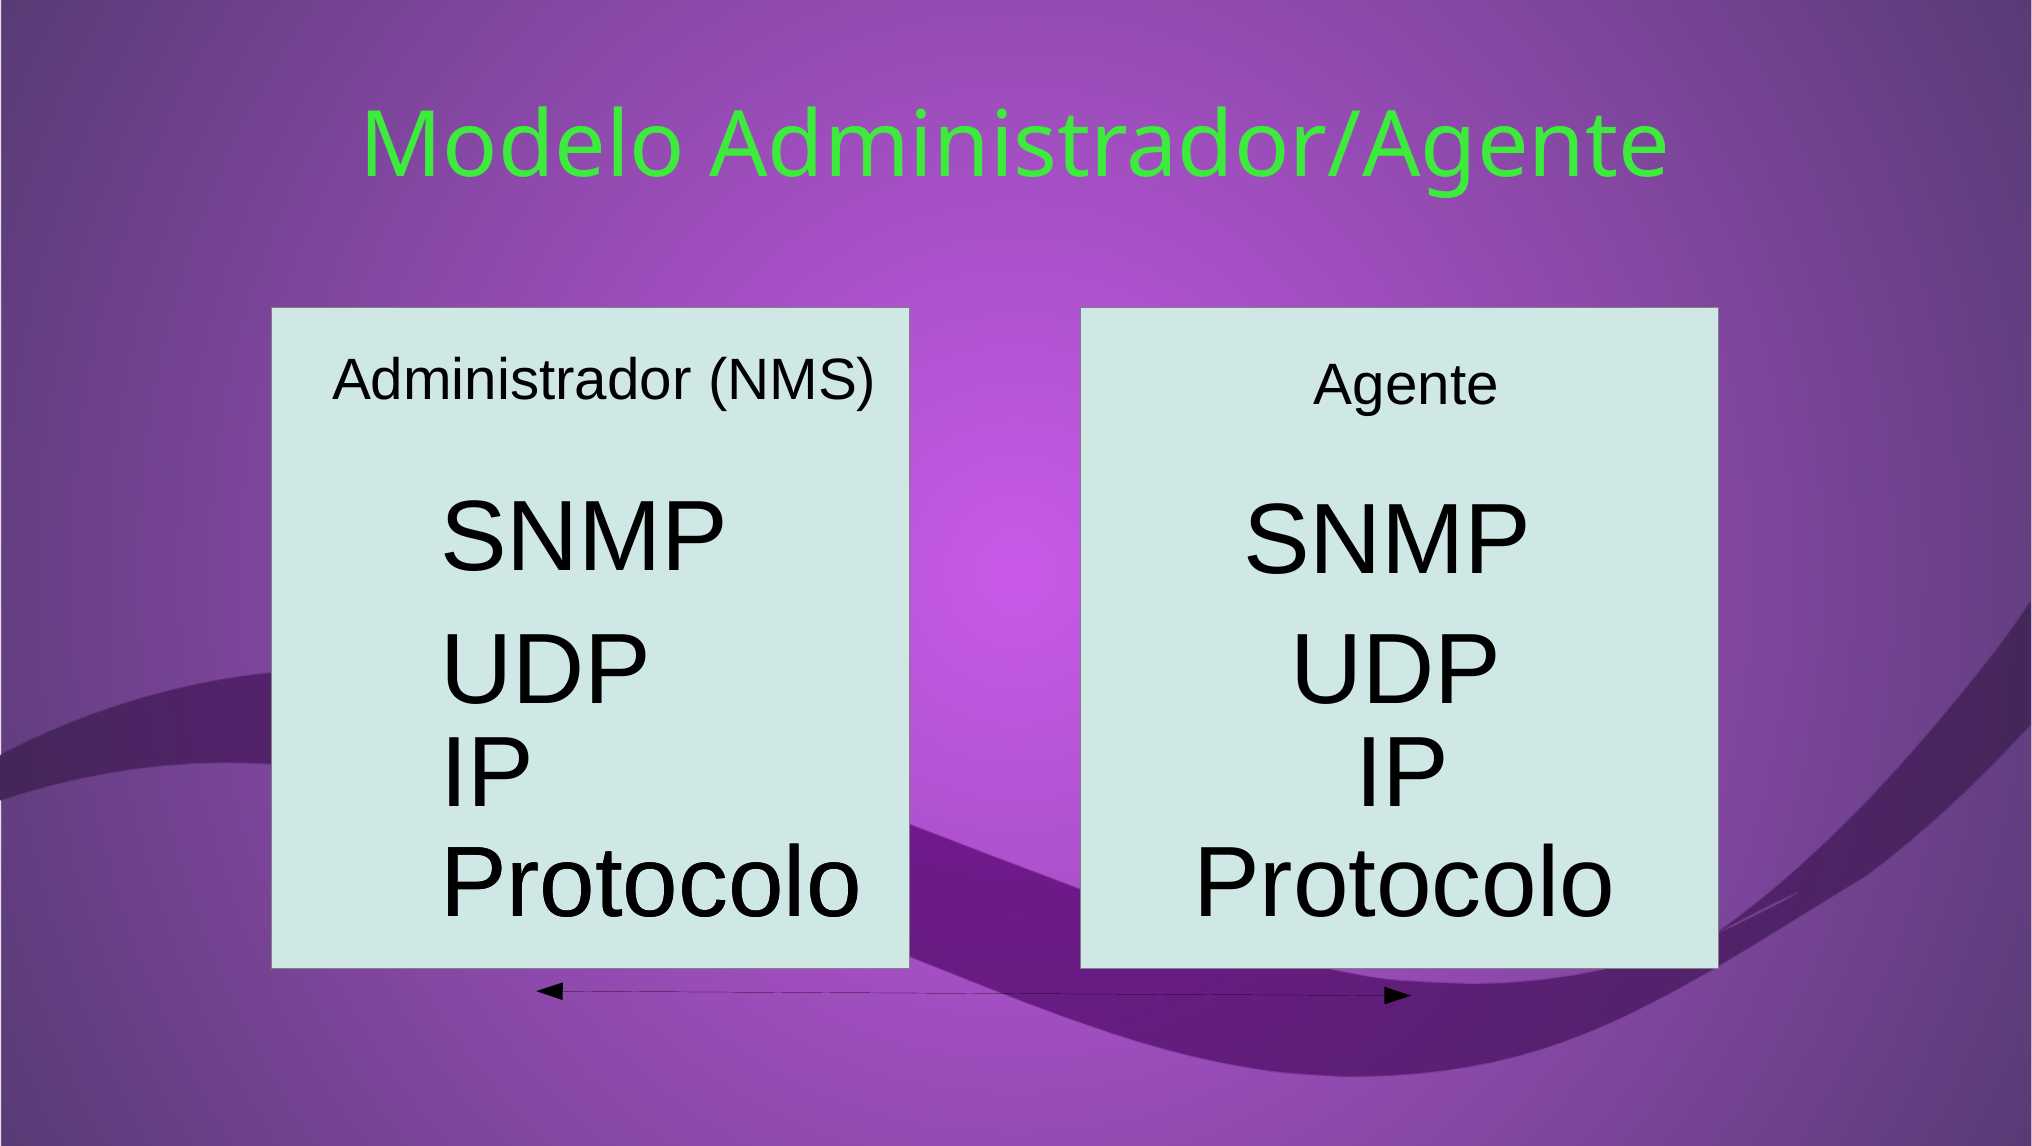

# Modelo Administrador/Agente
Administrador (NMS)
Agente
SNMP
SNMP
UDP
UDP
IP
IP
Protocolo
Protocolo
Protocolo